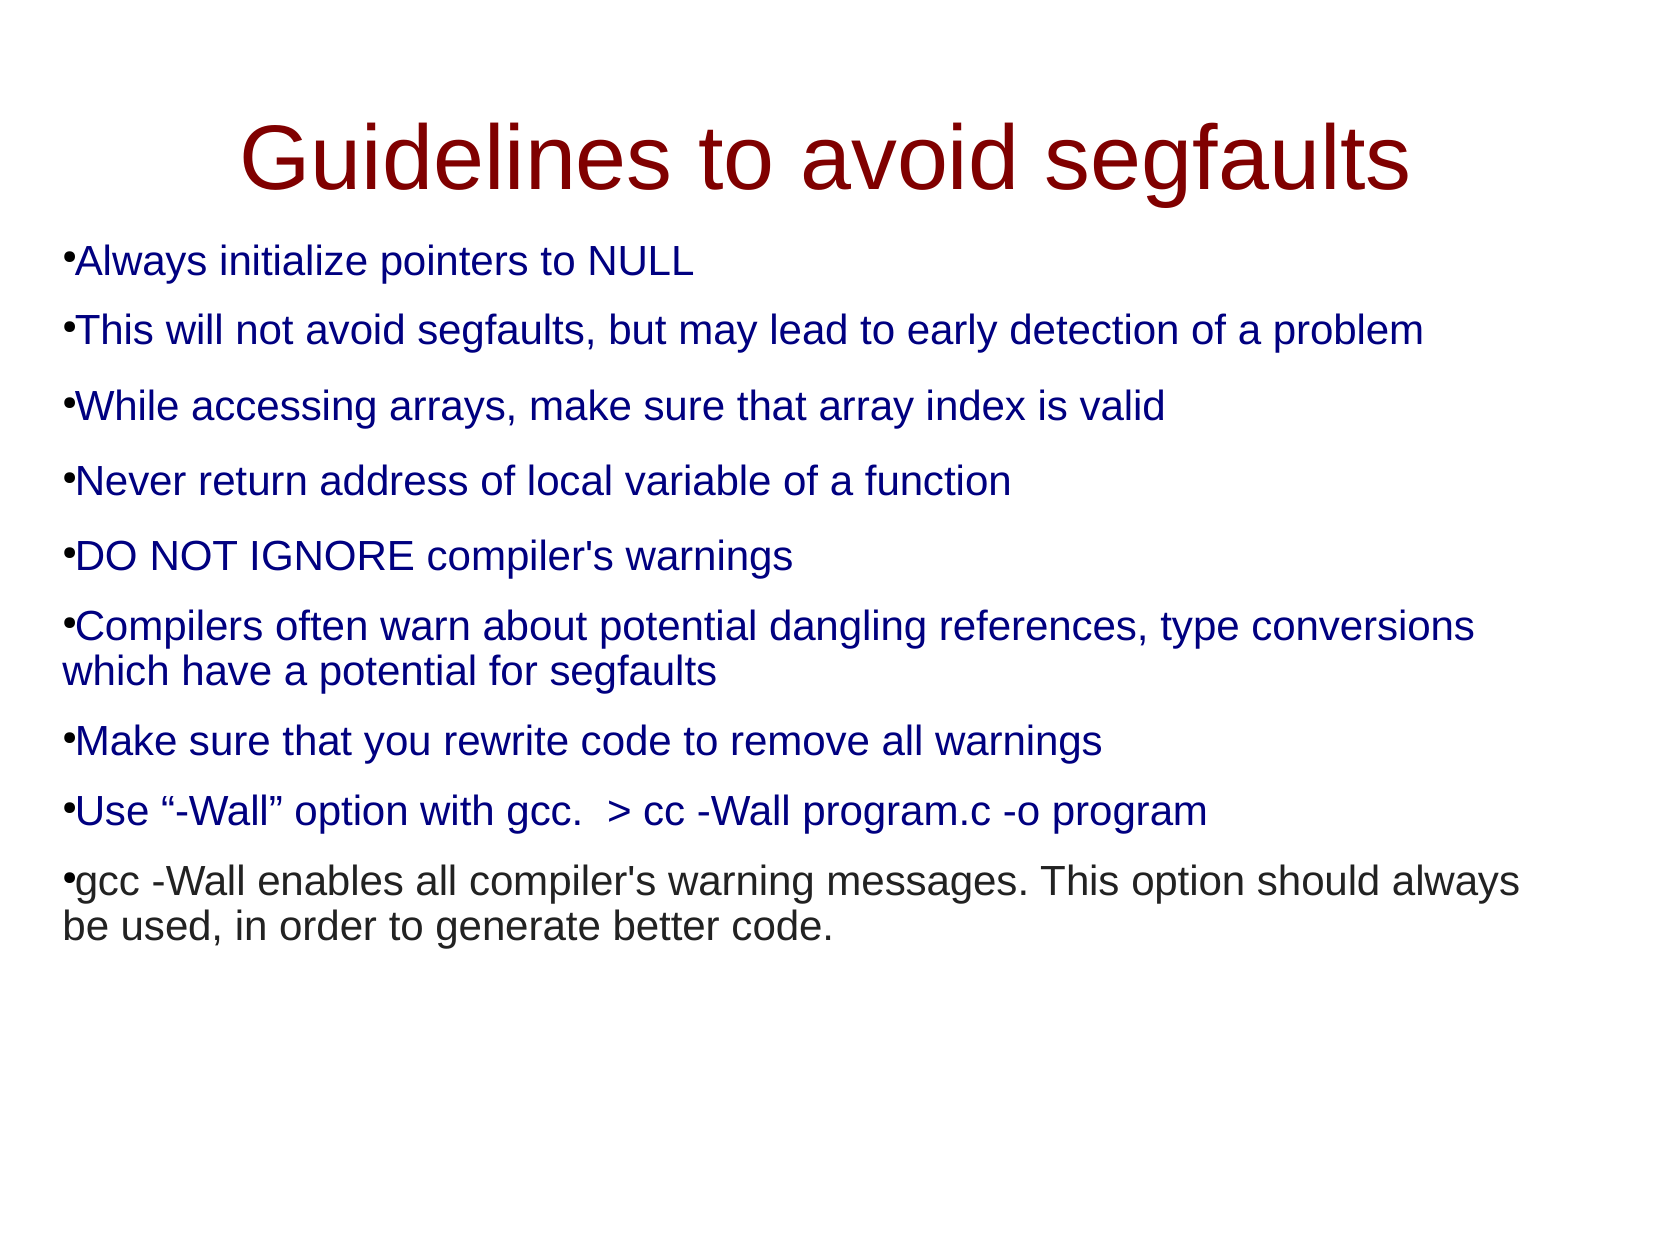

# Guidelines to avoid segfaults
Always initialize pointers to NULL
This will not avoid segfaults, but may lead to early detection of a problem
While accessing arrays, make sure that array index is valid
Never return address of local variable of a function
DO NOT IGNORE compiler's warnings
Compilers often warn about potential dangling references, type conversions which have a potential for segfaults
Make sure that you rewrite code to remove all warnings
Use “-Wall” option with gcc. > cc -Wall program.c -o program
gcc -Wall enables all compiler's warning messages. This option should always be used, in order to generate better code.